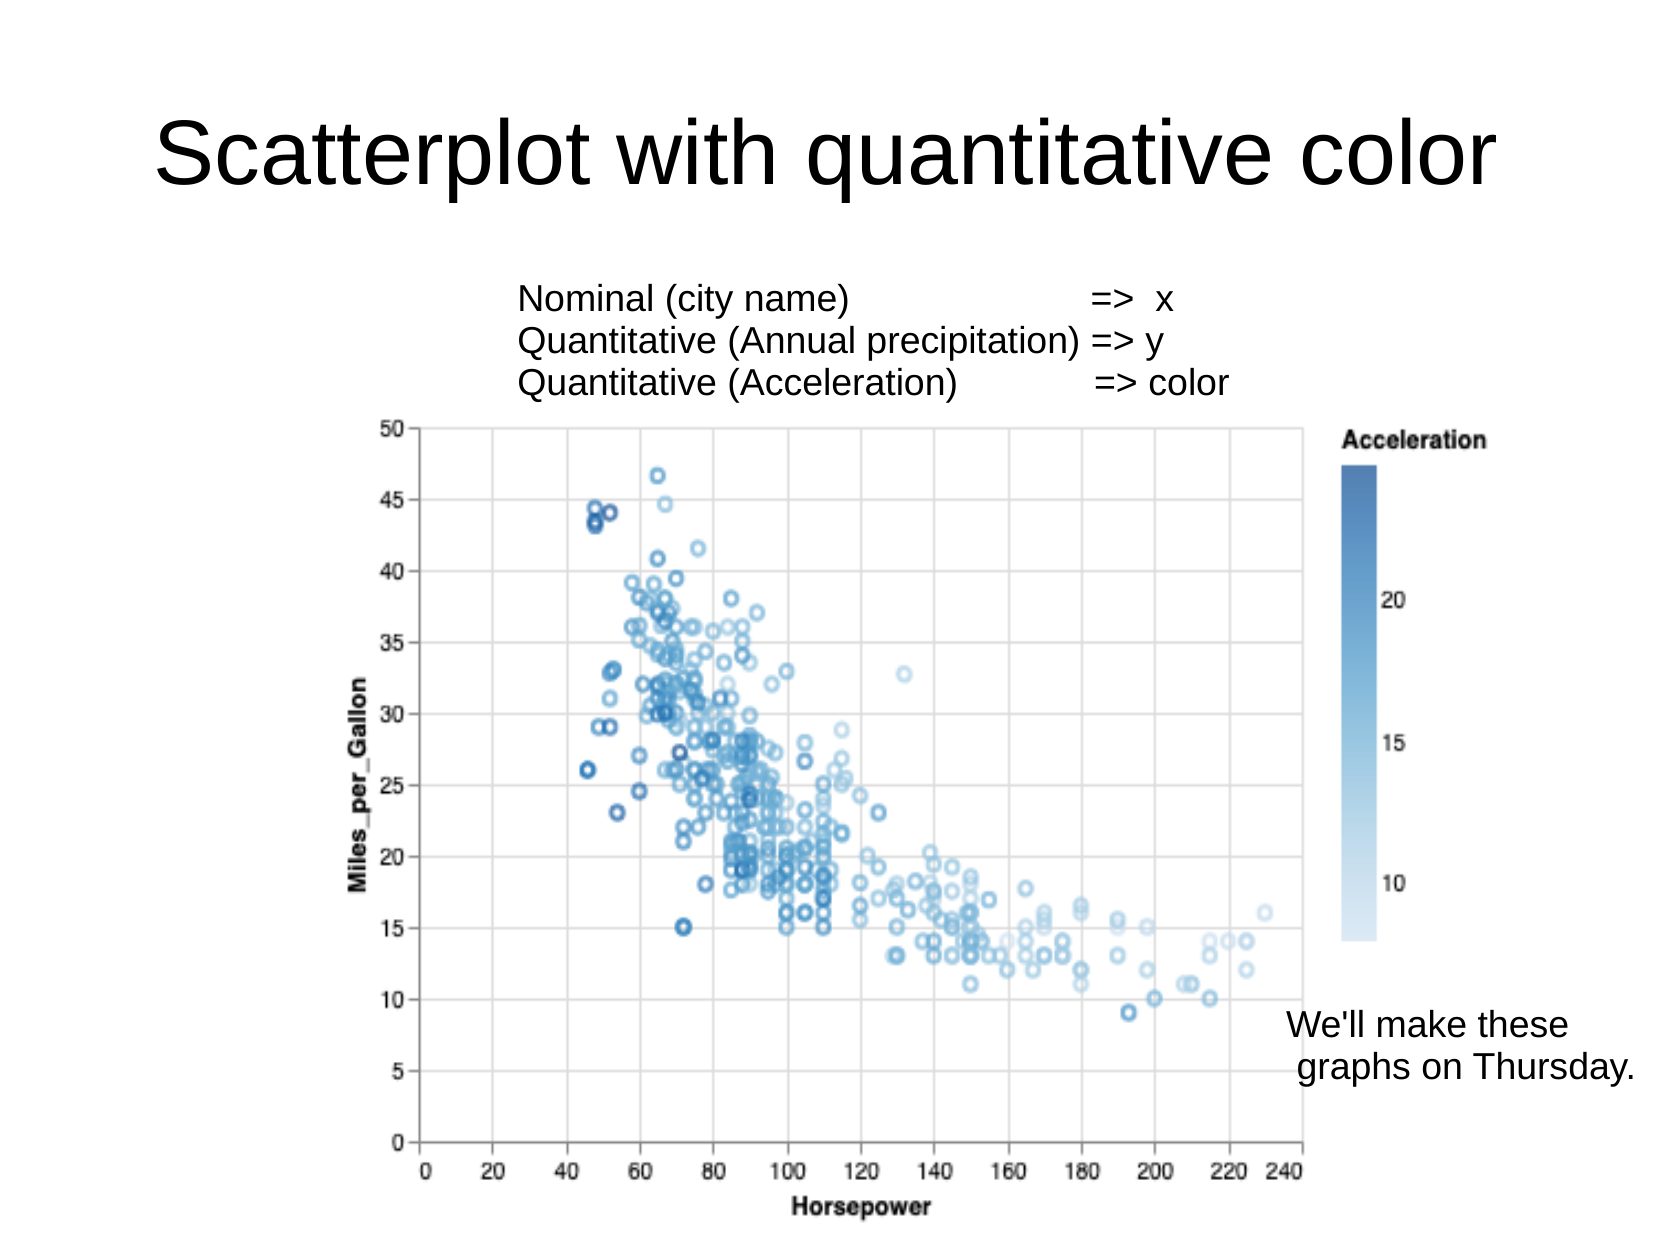

# Scatterplot with quantitative color
Nominal (city name) => x
Quantitative (Annual precipitation) => y
Quantitative (Acceleration) => color
We'll make these
 graphs on Thursday.